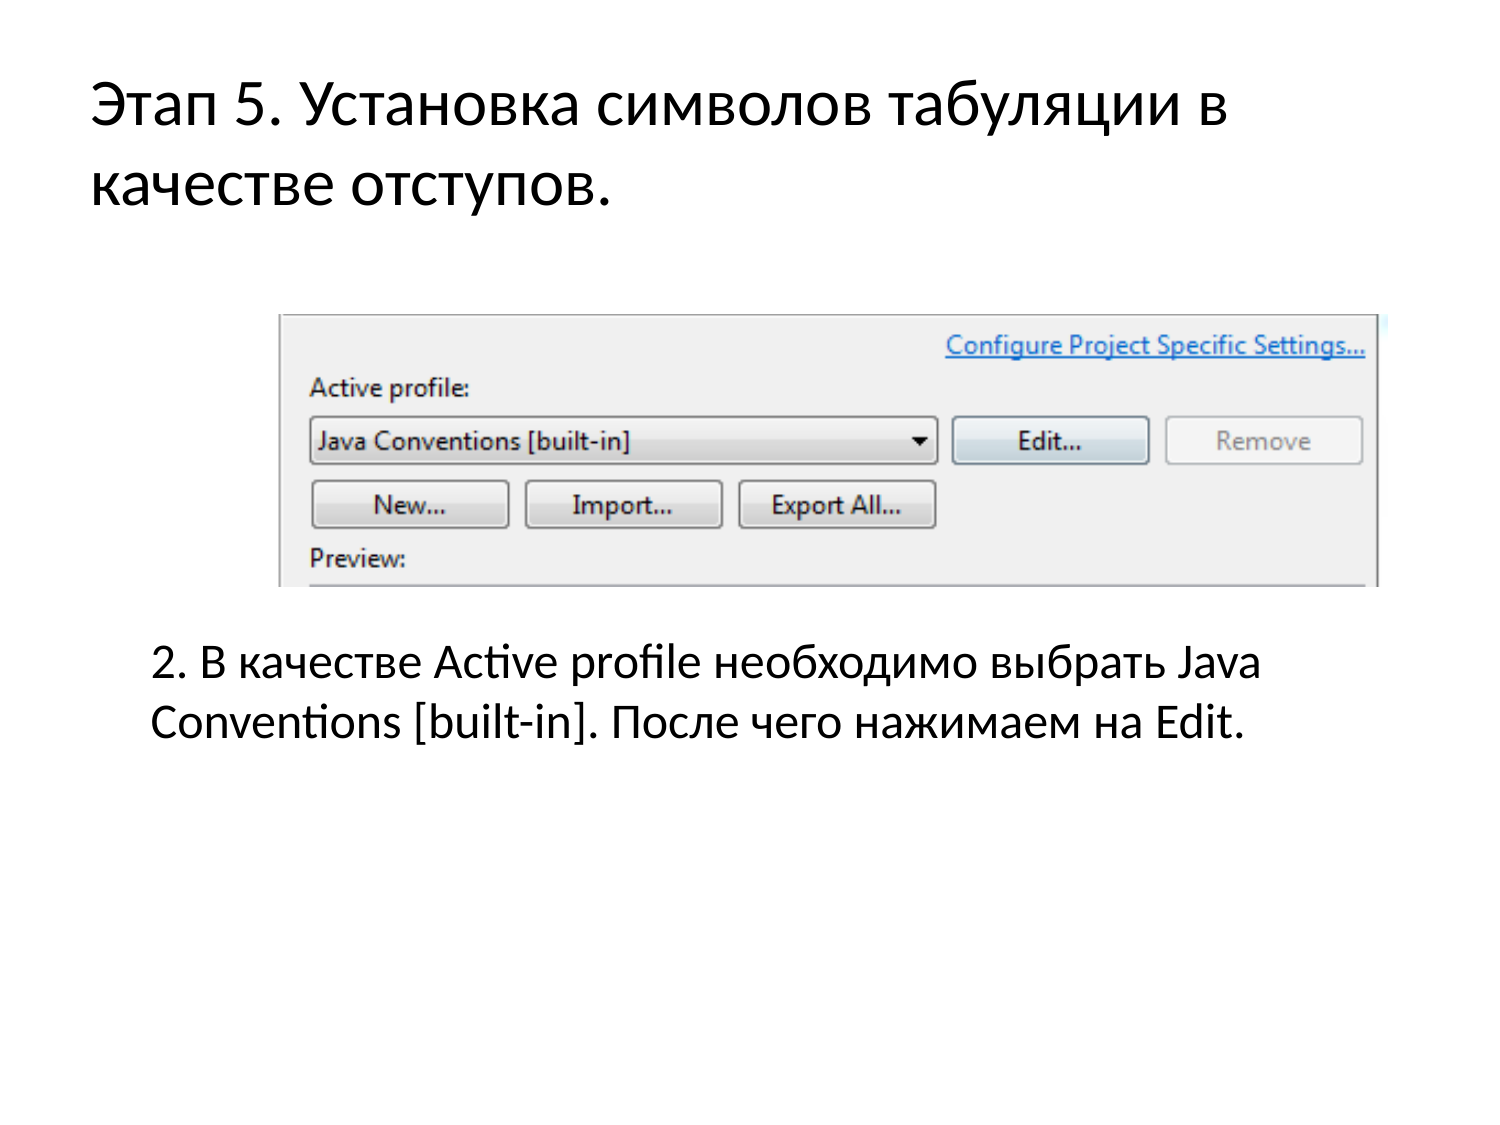

# Этап 5. Установка символов табуляции в качестве отступов.
2. В качестве Active profile необходимо выбрать Java Conventions [built-in]. После чего нажимаем на Edit.